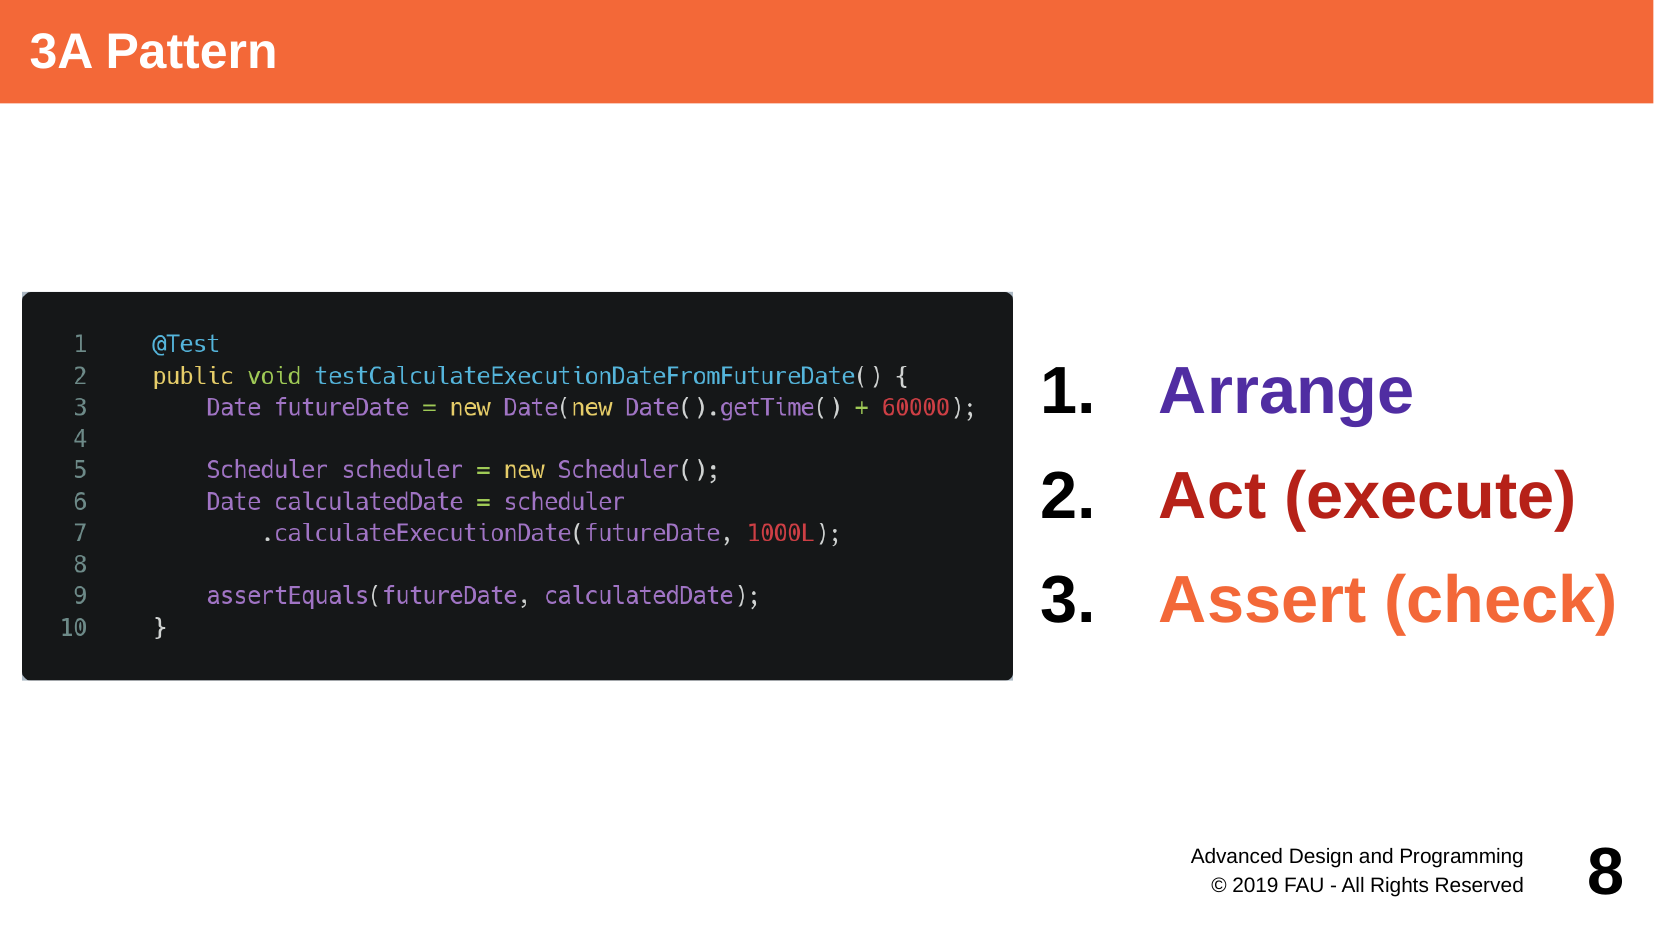

# 3A Pattern
Arrange
Act (execute)
Assert (check)
Advanced Design and Programming
8
© 2019 FAU - All Rights Reserved